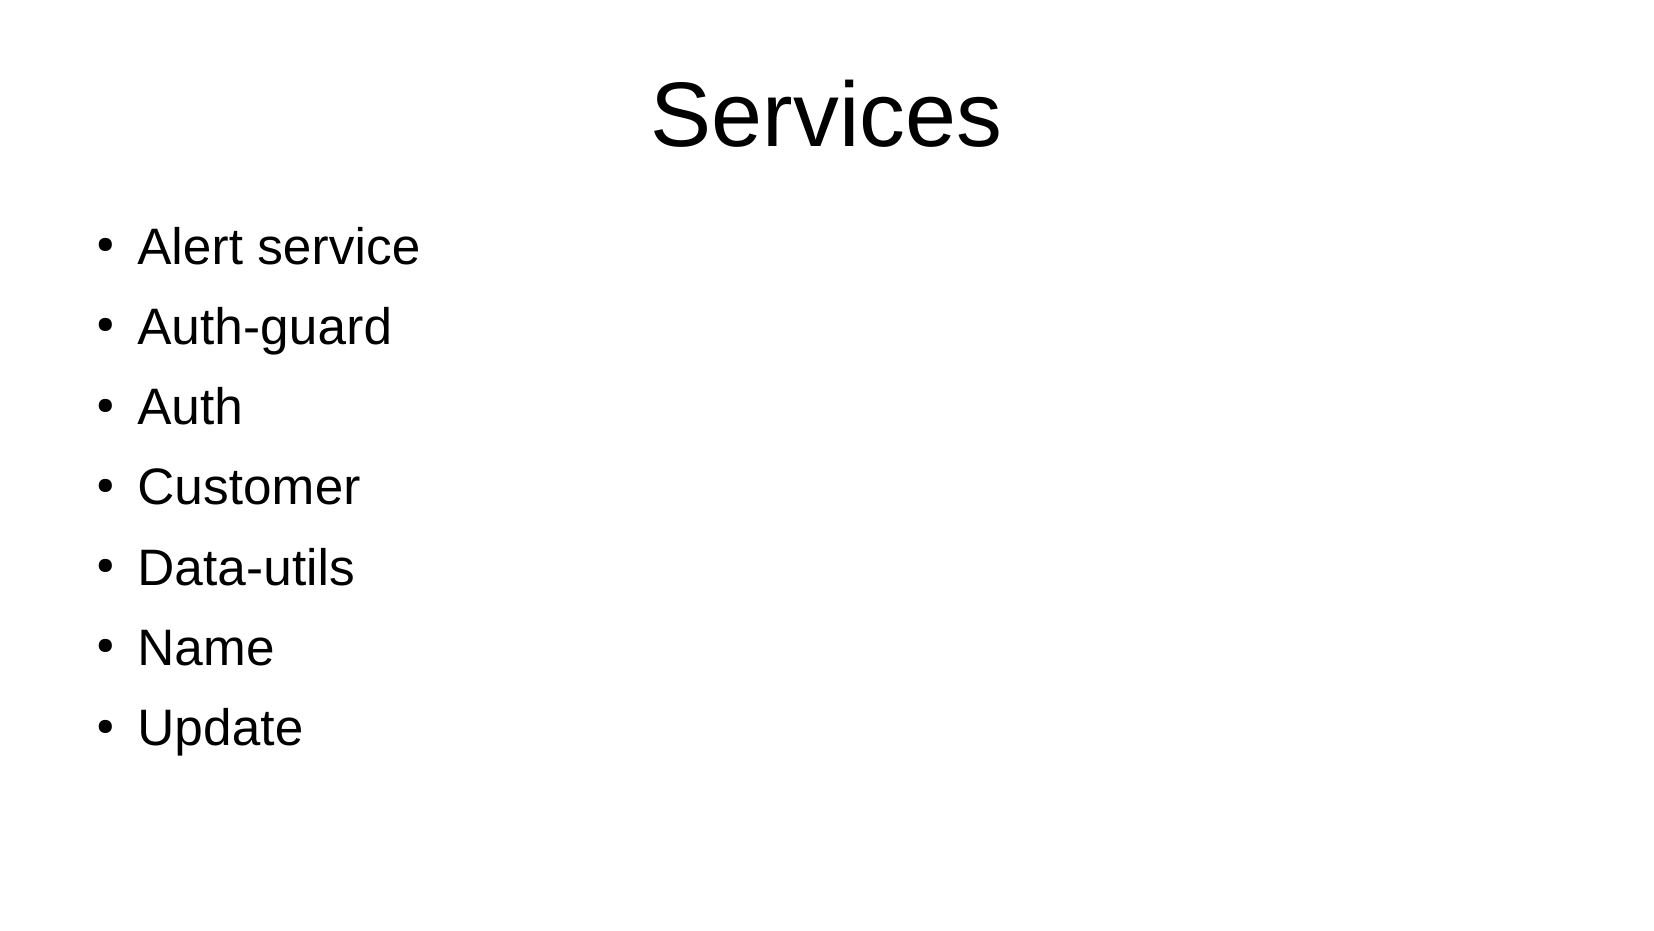

# Services
Alert service
Auth-guard
Auth
Customer
Data-utils
Name
Update